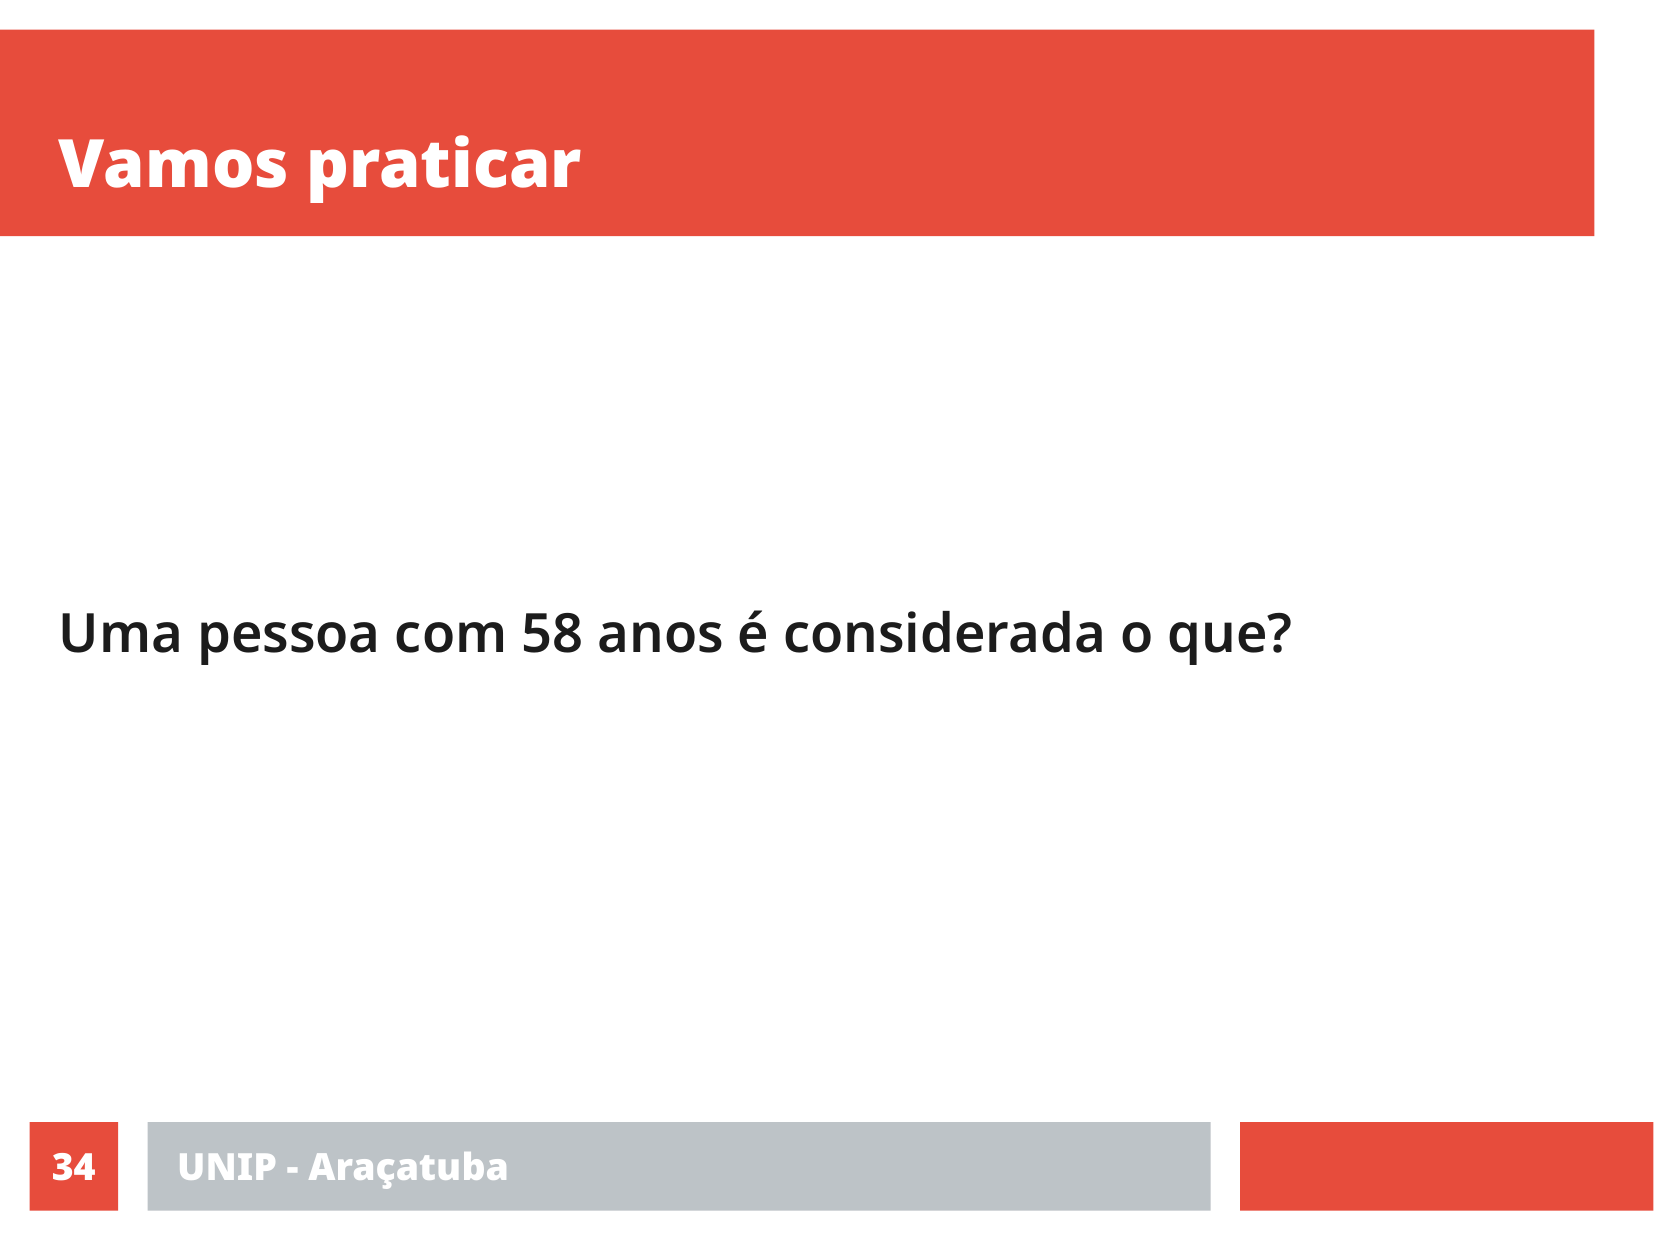

# Vamos praticar
Uma pessoa com 58 anos é considerada o que?
34
UNIP - Araçatuba